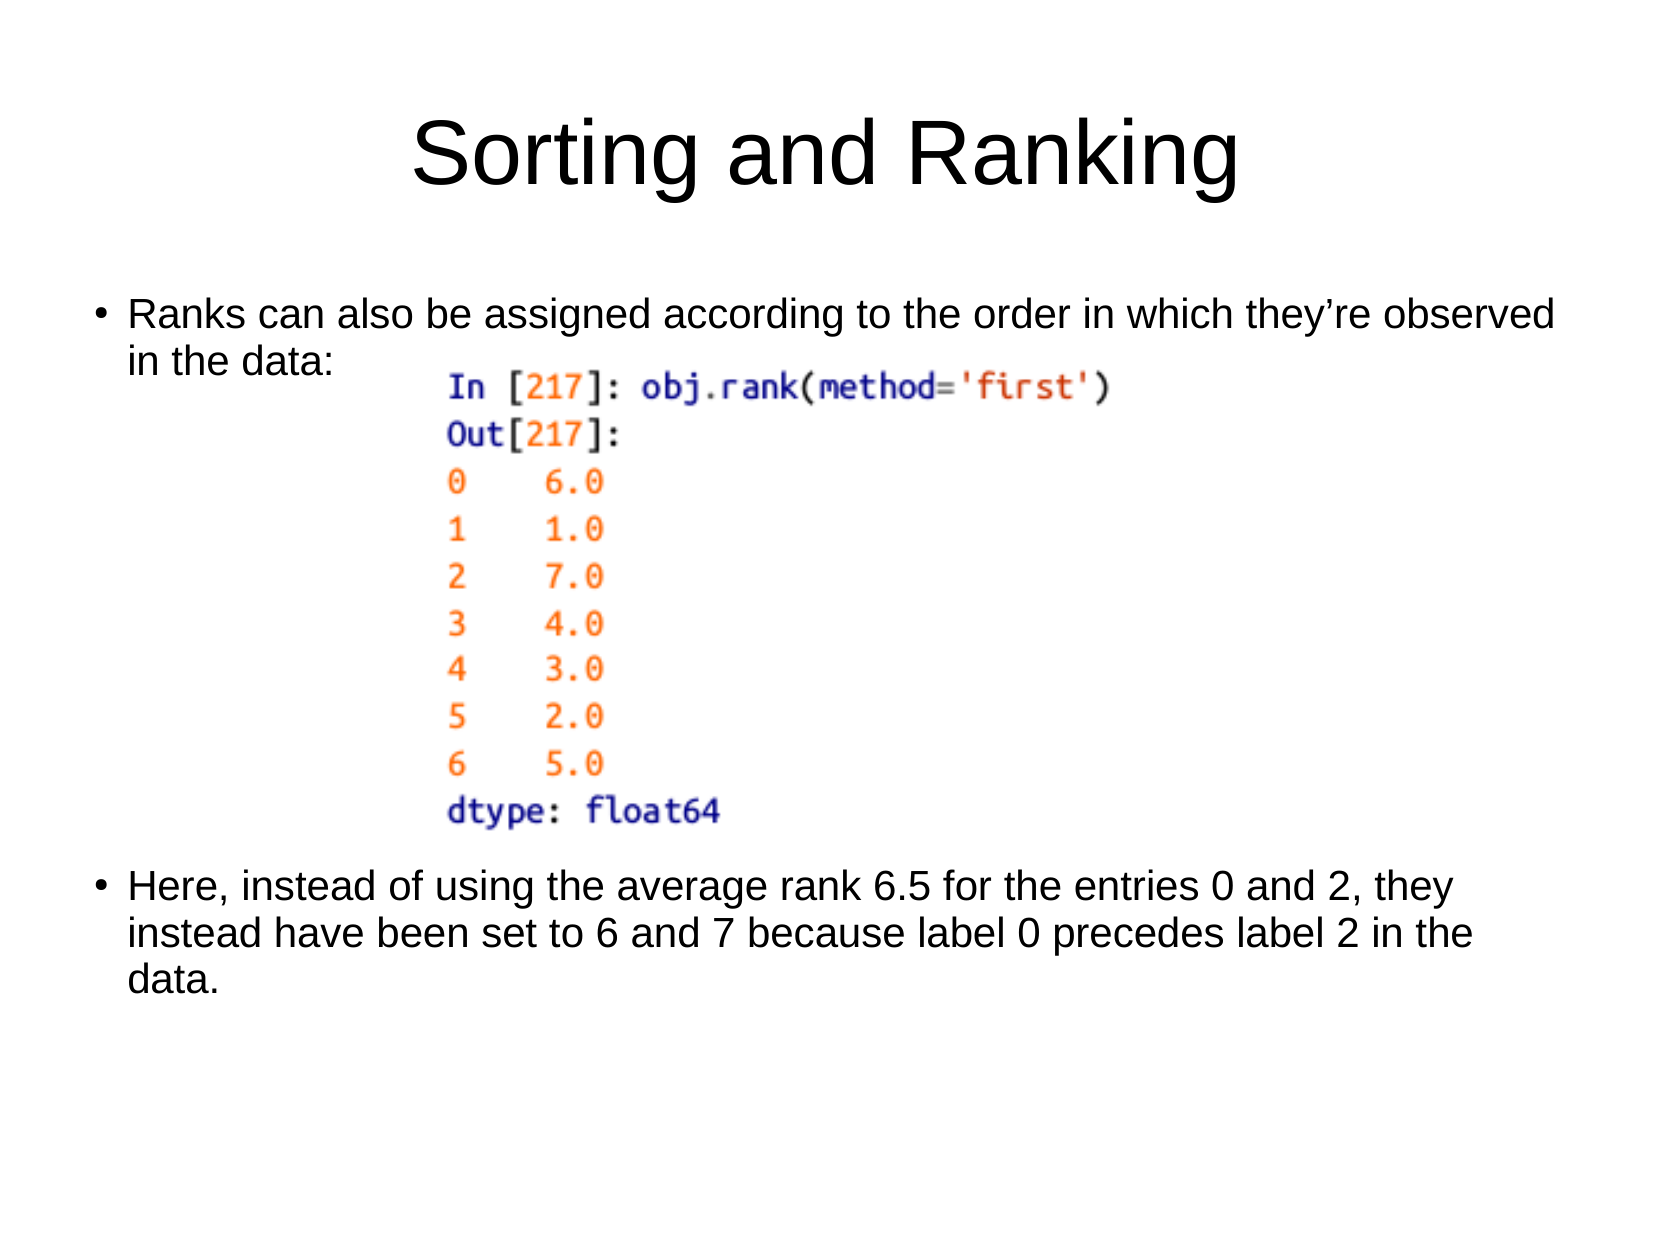

# Sorting and Ranking
Ranks can also be assigned according to the order in which they’re observed in the data:
Here, instead of using the average rank 6.5 for the entries 0 and 2, they instead have been set to 6 and 7 because label 0 precedes label 2 in the data.